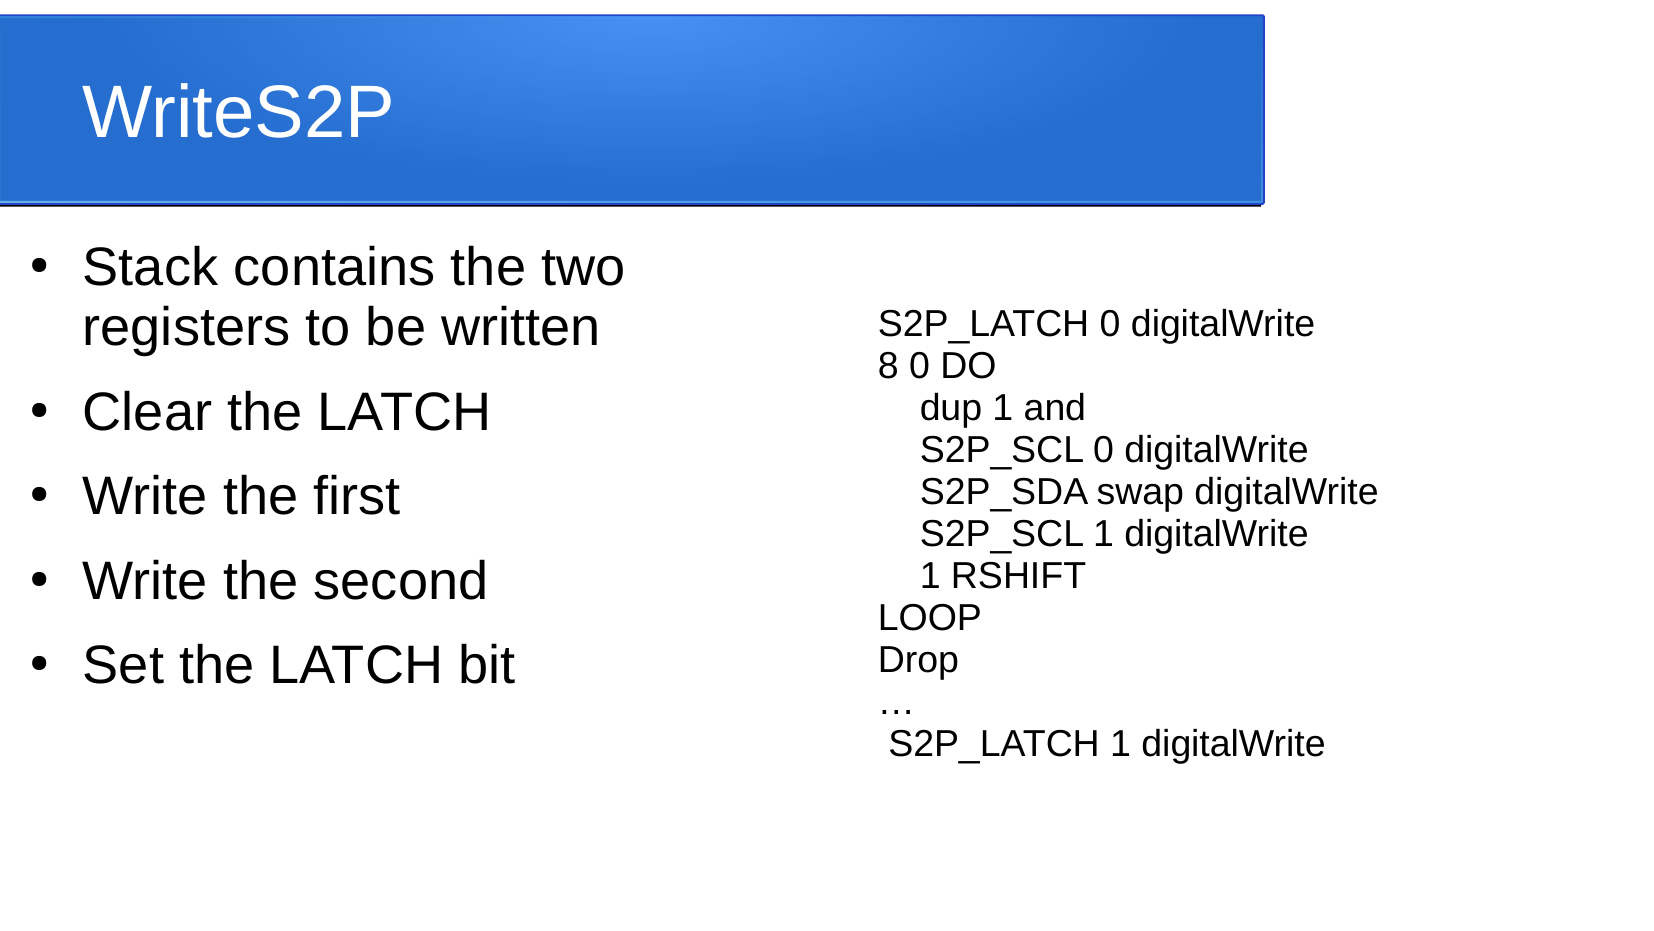

# WriteS2P
Stack contains the two registers to be written
Clear the LATCH
Write the first
Write the second
Set the LATCH bit
 S2P_LATCH 0 digitalWrite
 8 0 DO
 dup 1 and
 S2P_SCL 0 digitalWrite
 S2P_SDA swap digitalWrite
 S2P_SCL 1 digitalWrite
 1 RSHIFT
 LOOP
 Drop
 …
 S2P_LATCH 1 digitalWrite